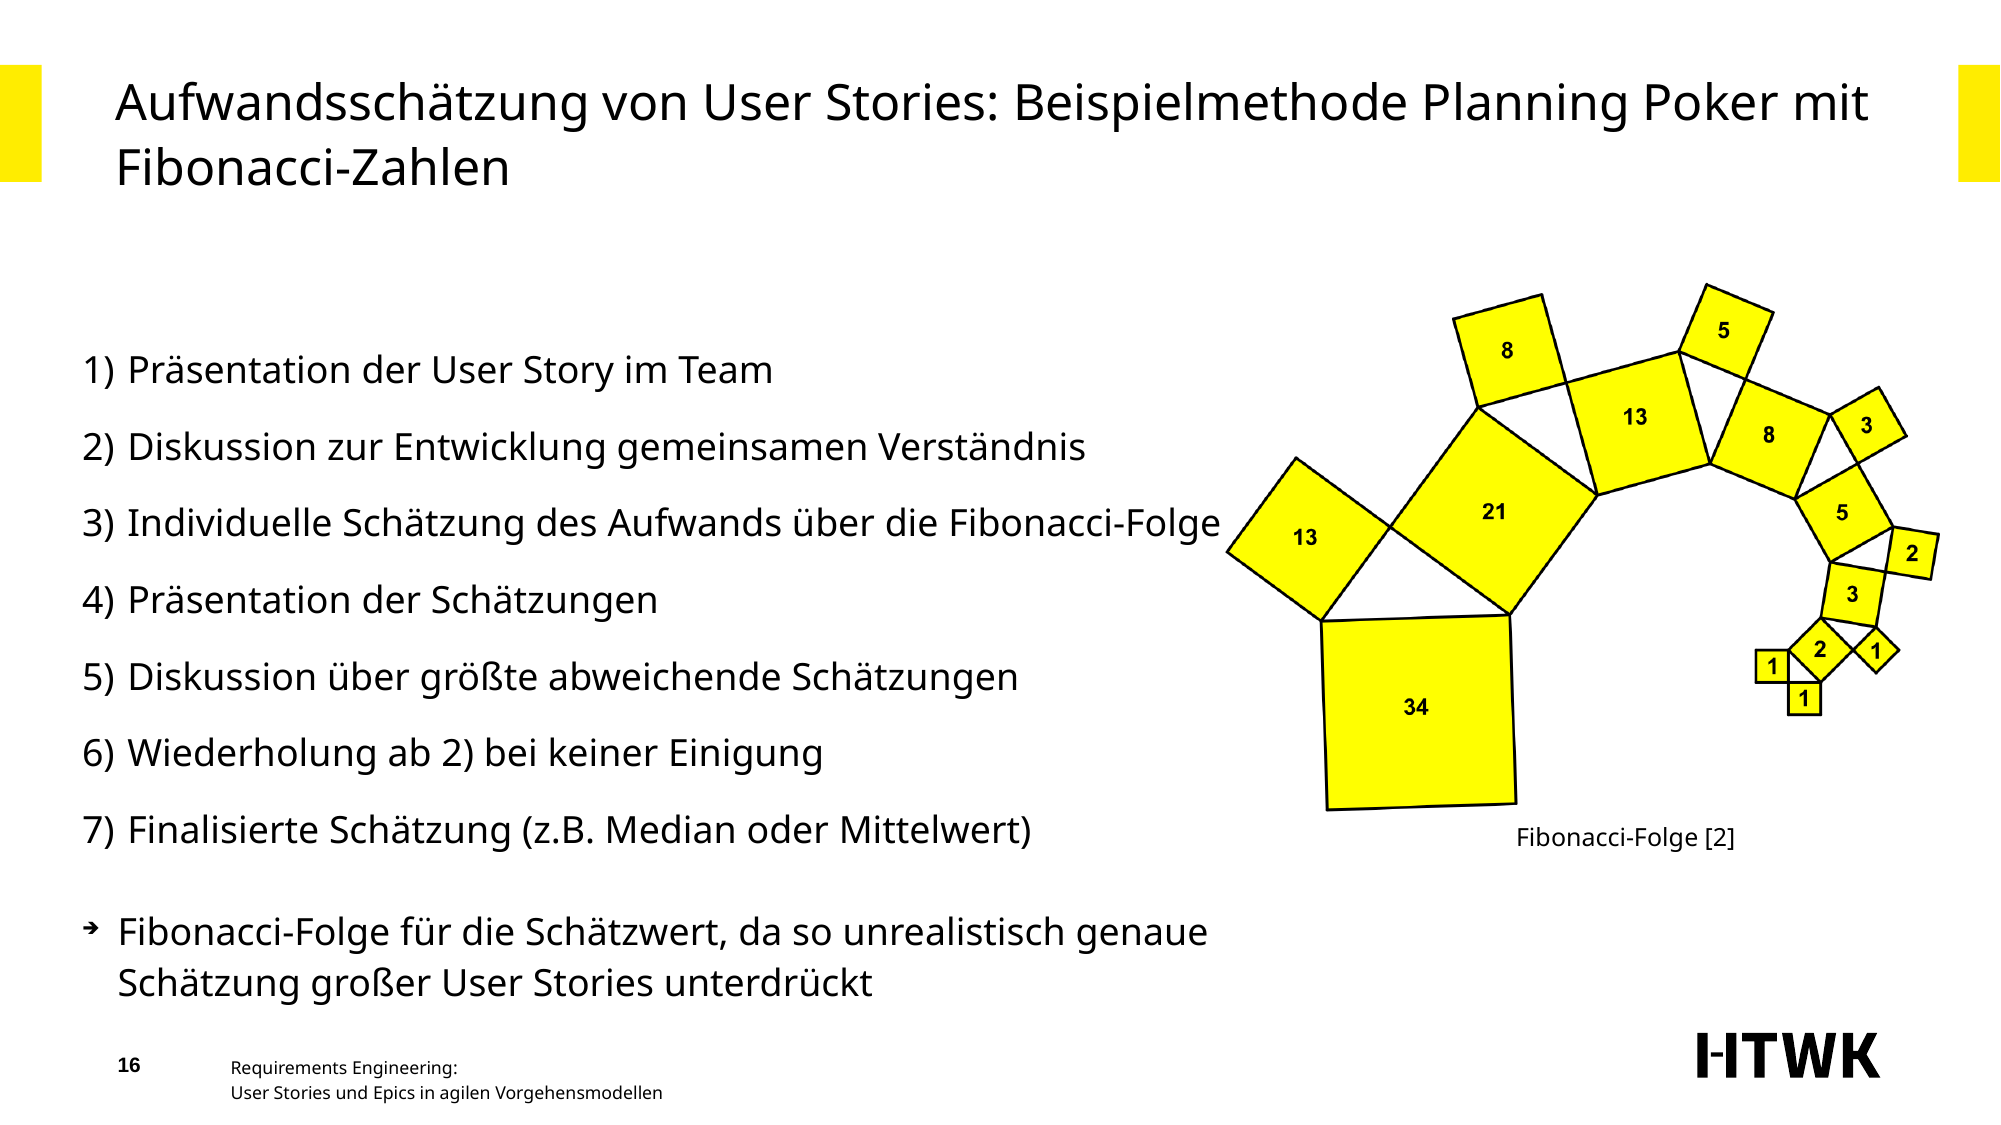

# Aufwandsschätzung von User Stories: Beispielmethode Planning Poker mit Fibonacci-Zahlen
 Präsentation der User Story im Team
 Diskussion zur Entwicklung gemeinsamen Verständnis
 Individuelle Schätzung des Aufwands über die Fibonacci-Folge
 Präsentation der Schätzungen
 Diskussion über größte abweichende Schätzungen
 Wiederholung ab 2) bei keiner Einigung
 Finalisierte Schätzung (z.B. Median oder Mittelwert)
Fibonacci-Folge für die Schätzwert, da so unrealistisch genaue Schätzung großer User Stories unterdrückt
Fibonacci-Folge [2]
16